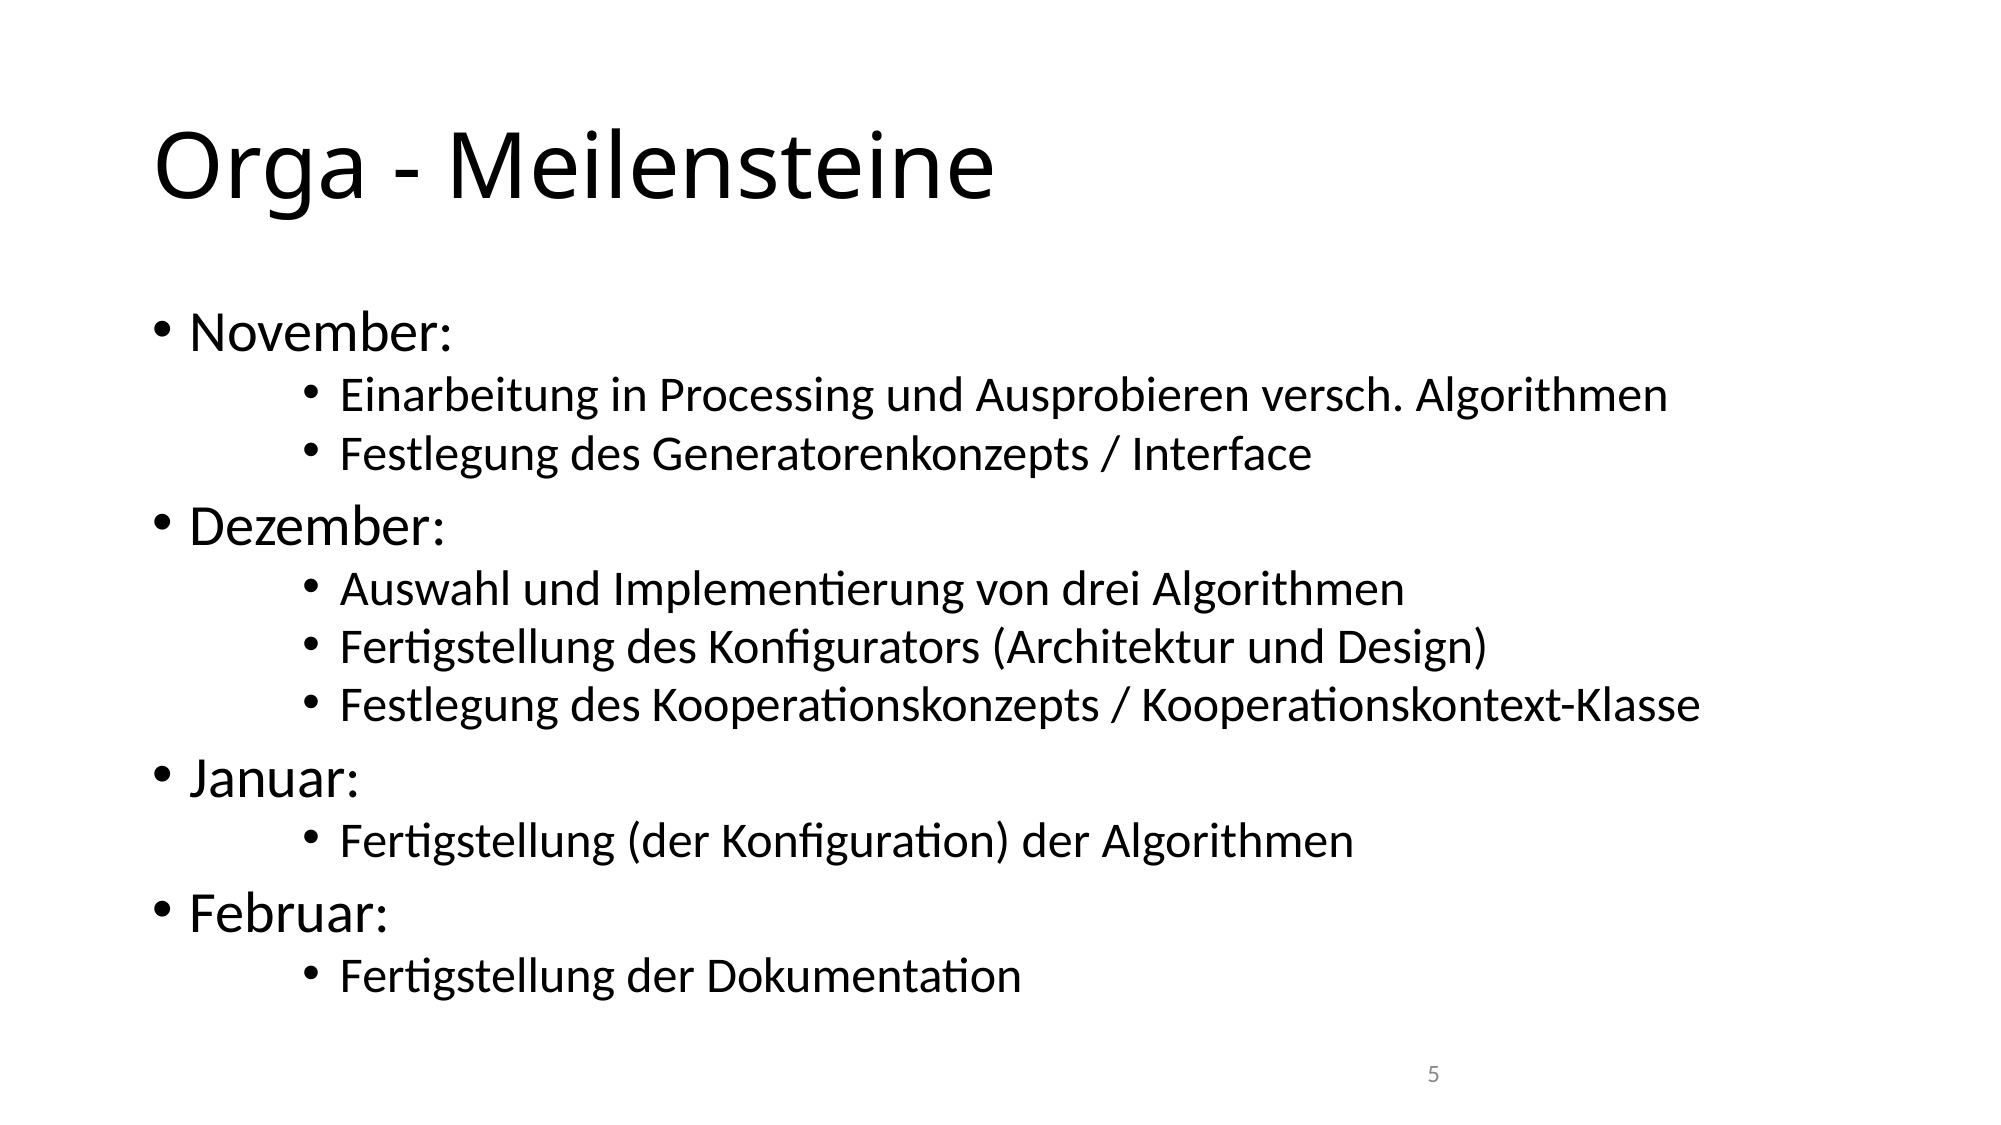

# Orga - Meilensteine
November:
Einarbeitung in Processing und Ausprobieren versch. Algorithmen
Festlegung des Generatorenkonzepts / Interface
Dezember:
Auswahl und Implementierung von drei Algorithmen
Fertigstellung des Konfigurators (Architektur und Design)
Festlegung des Kooperationskonzepts / Kooperationskontext-Klasse
Januar:
Fertigstellung (der Konfiguration) der Algorithmen
Februar:
Fertigstellung der Dokumentation